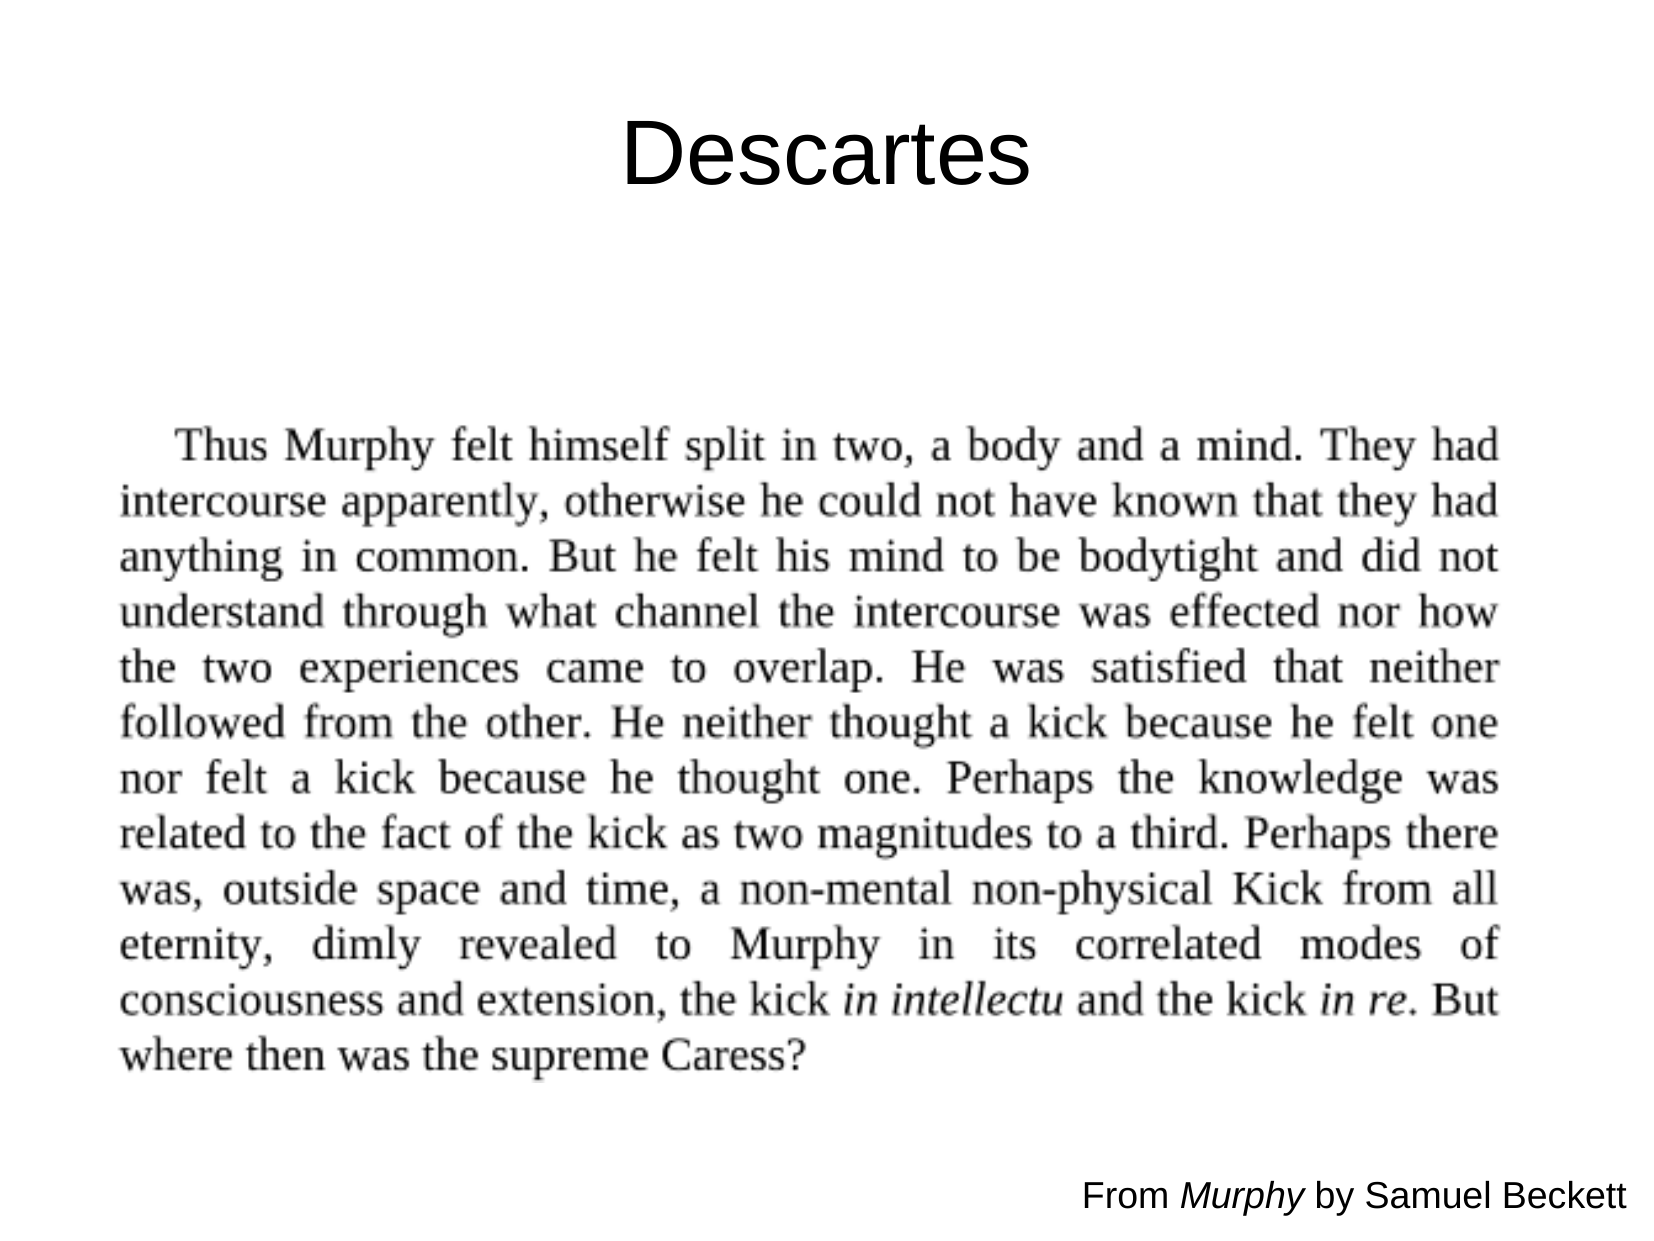

# Descartes
From Murphy by Samuel Beckett